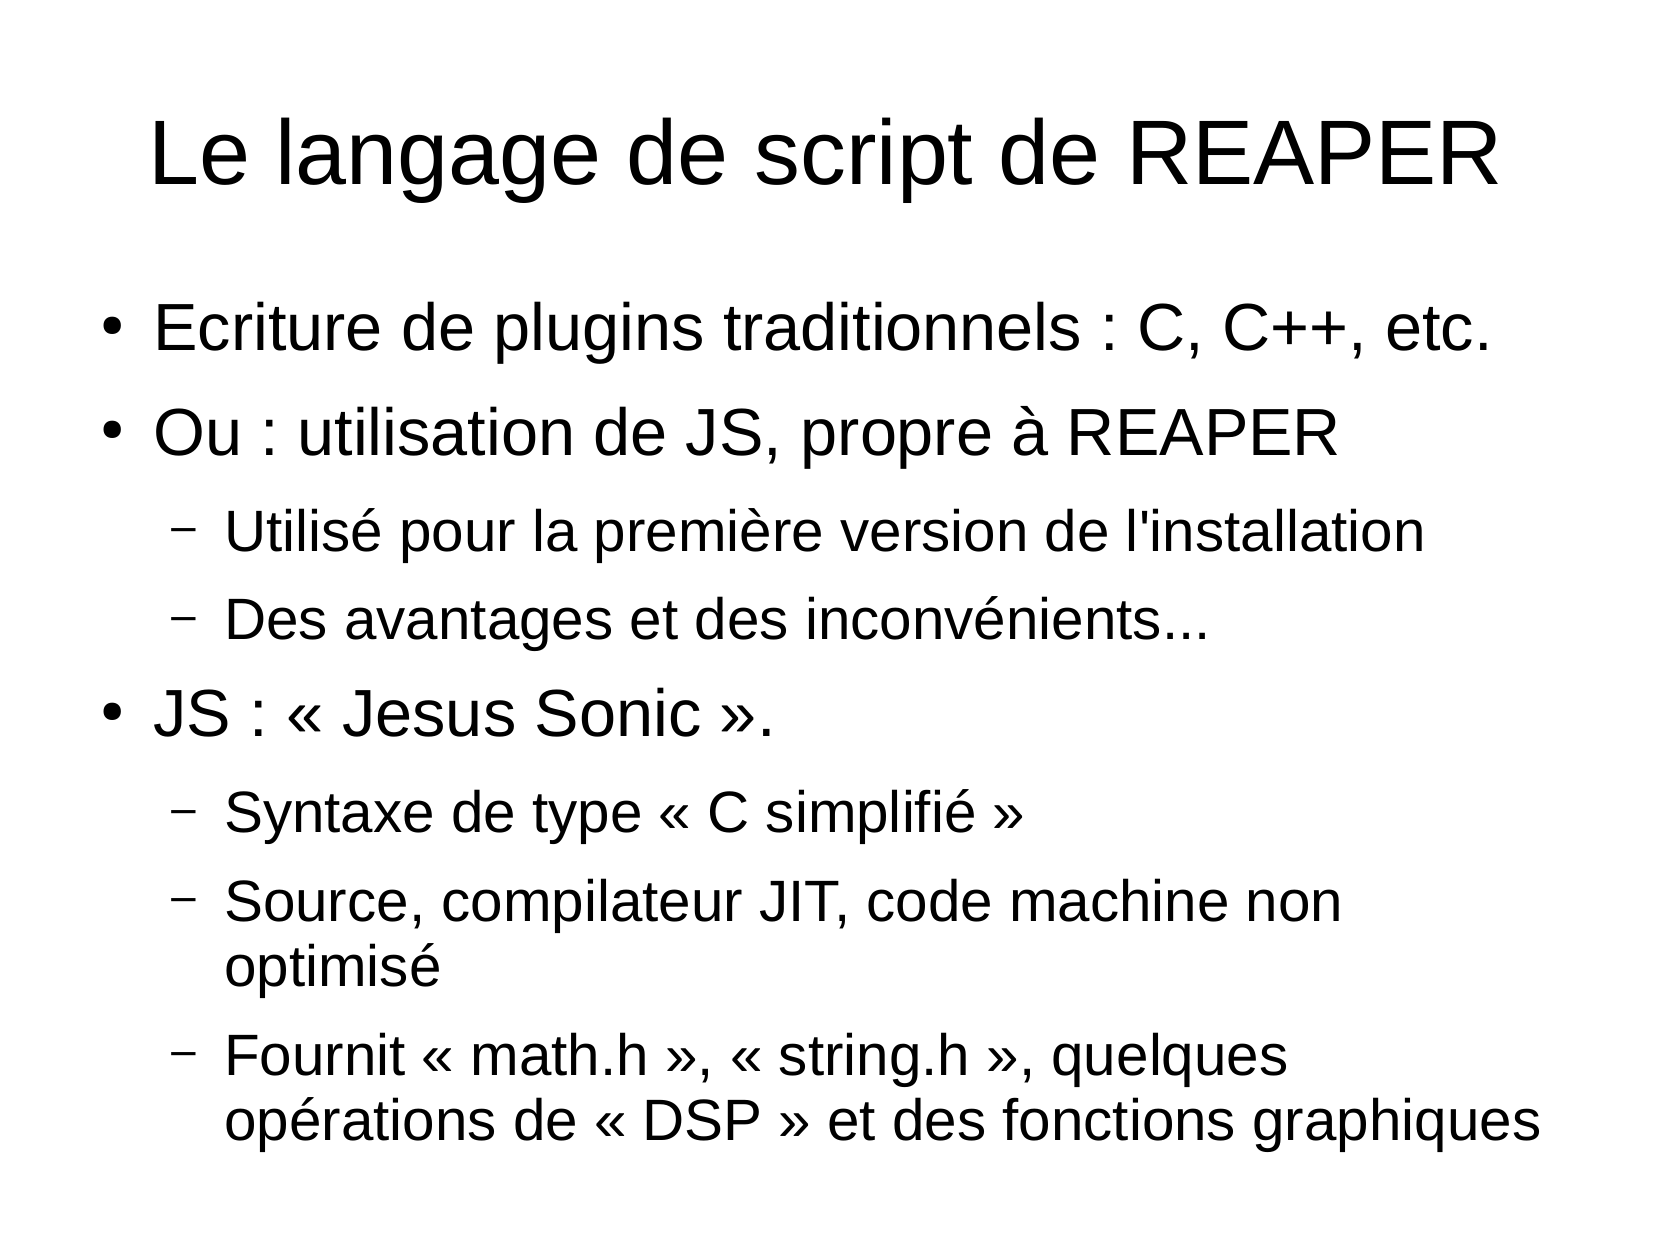

# Le langage de script de REAPER
Ecriture de plugins traditionnels : C, C++, etc.
Ou : utilisation de JS, propre à REAPER
Utilisé pour la première version de l'installation
Des avantages et des inconvénients...
JS : « Jesus Sonic ».
Syntaxe de type « C simplifié »
Source, compilateur JIT, code machine non optimisé
Fournit « math.h », « string.h », quelques opérations de « DSP » et des fonctions graphiques